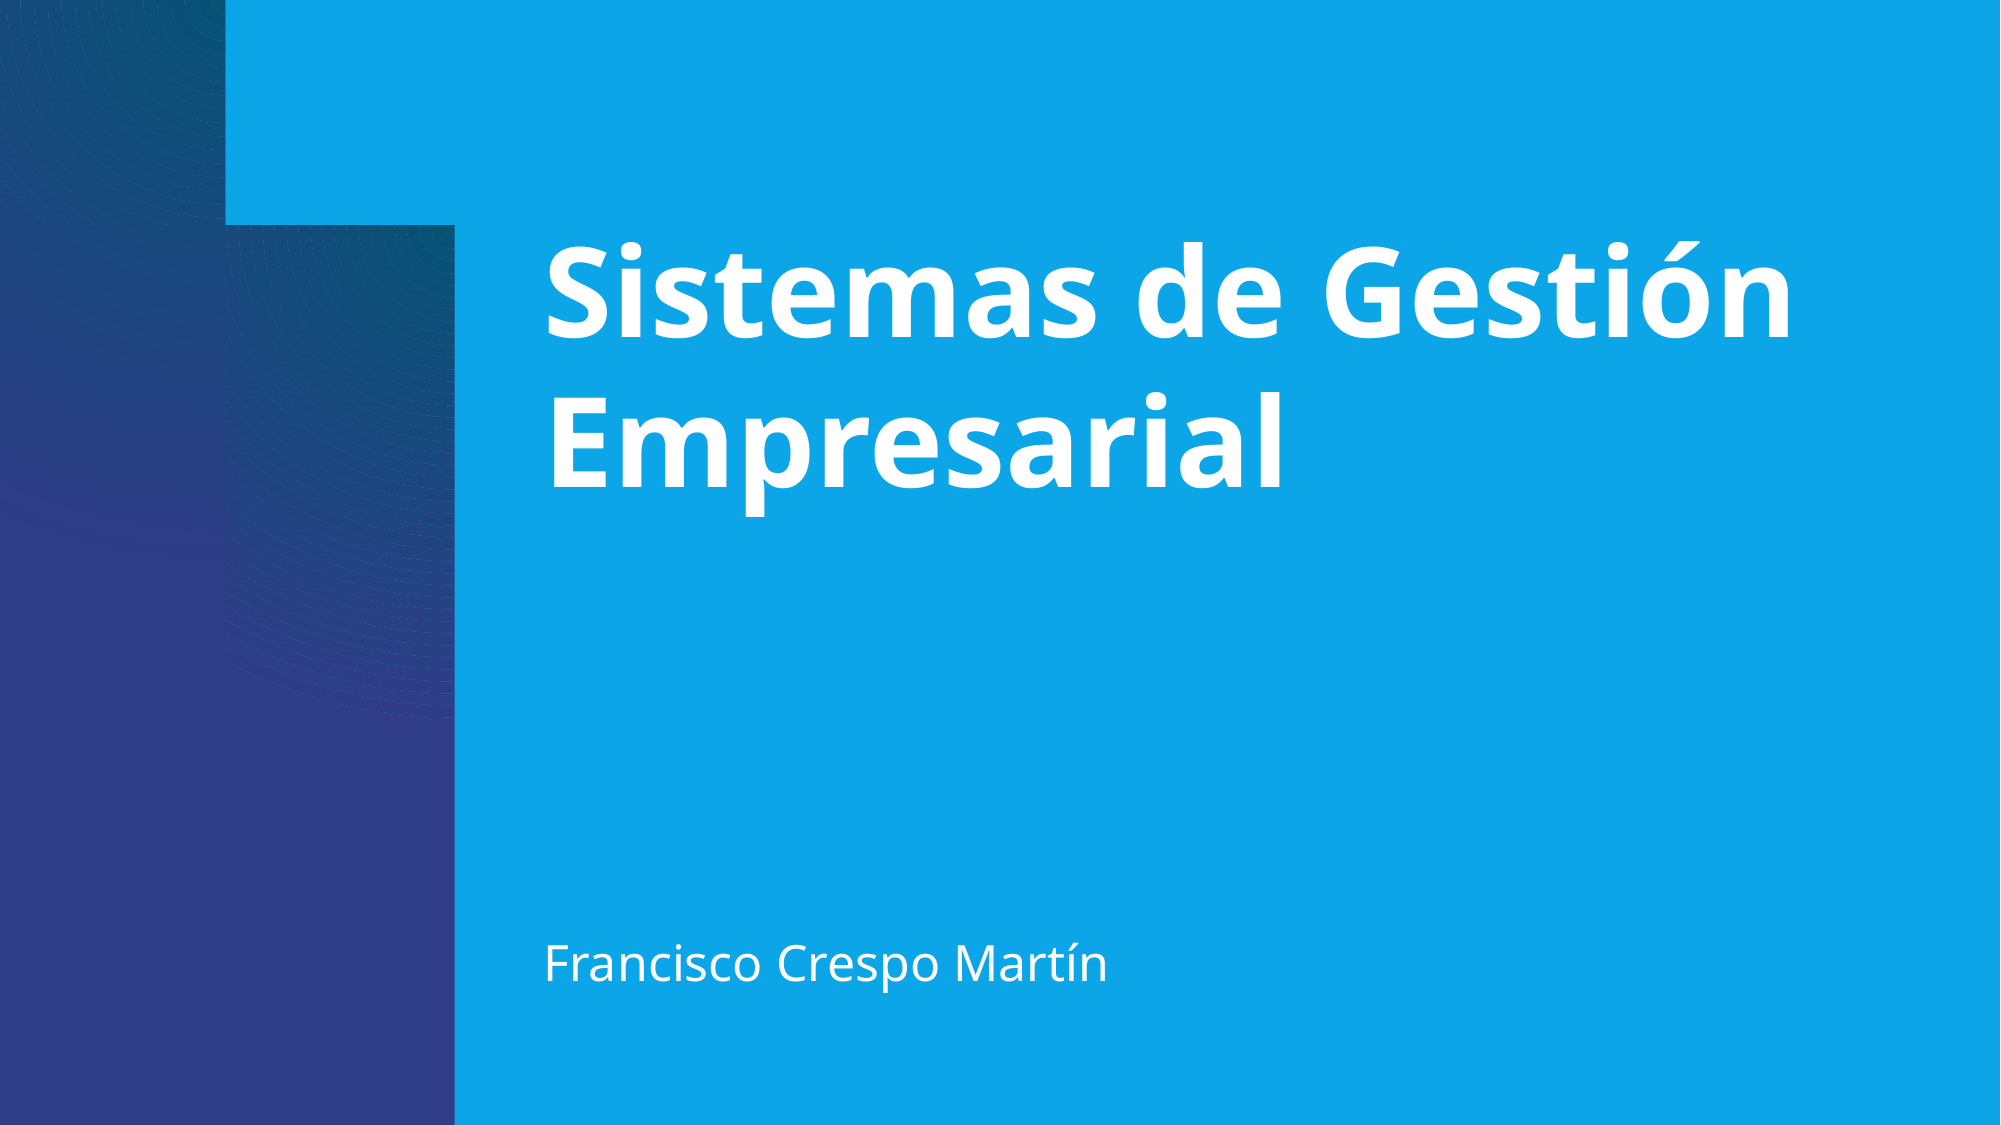

# Sistemas de Gestión Empresarial
Francisco Crespo Martín